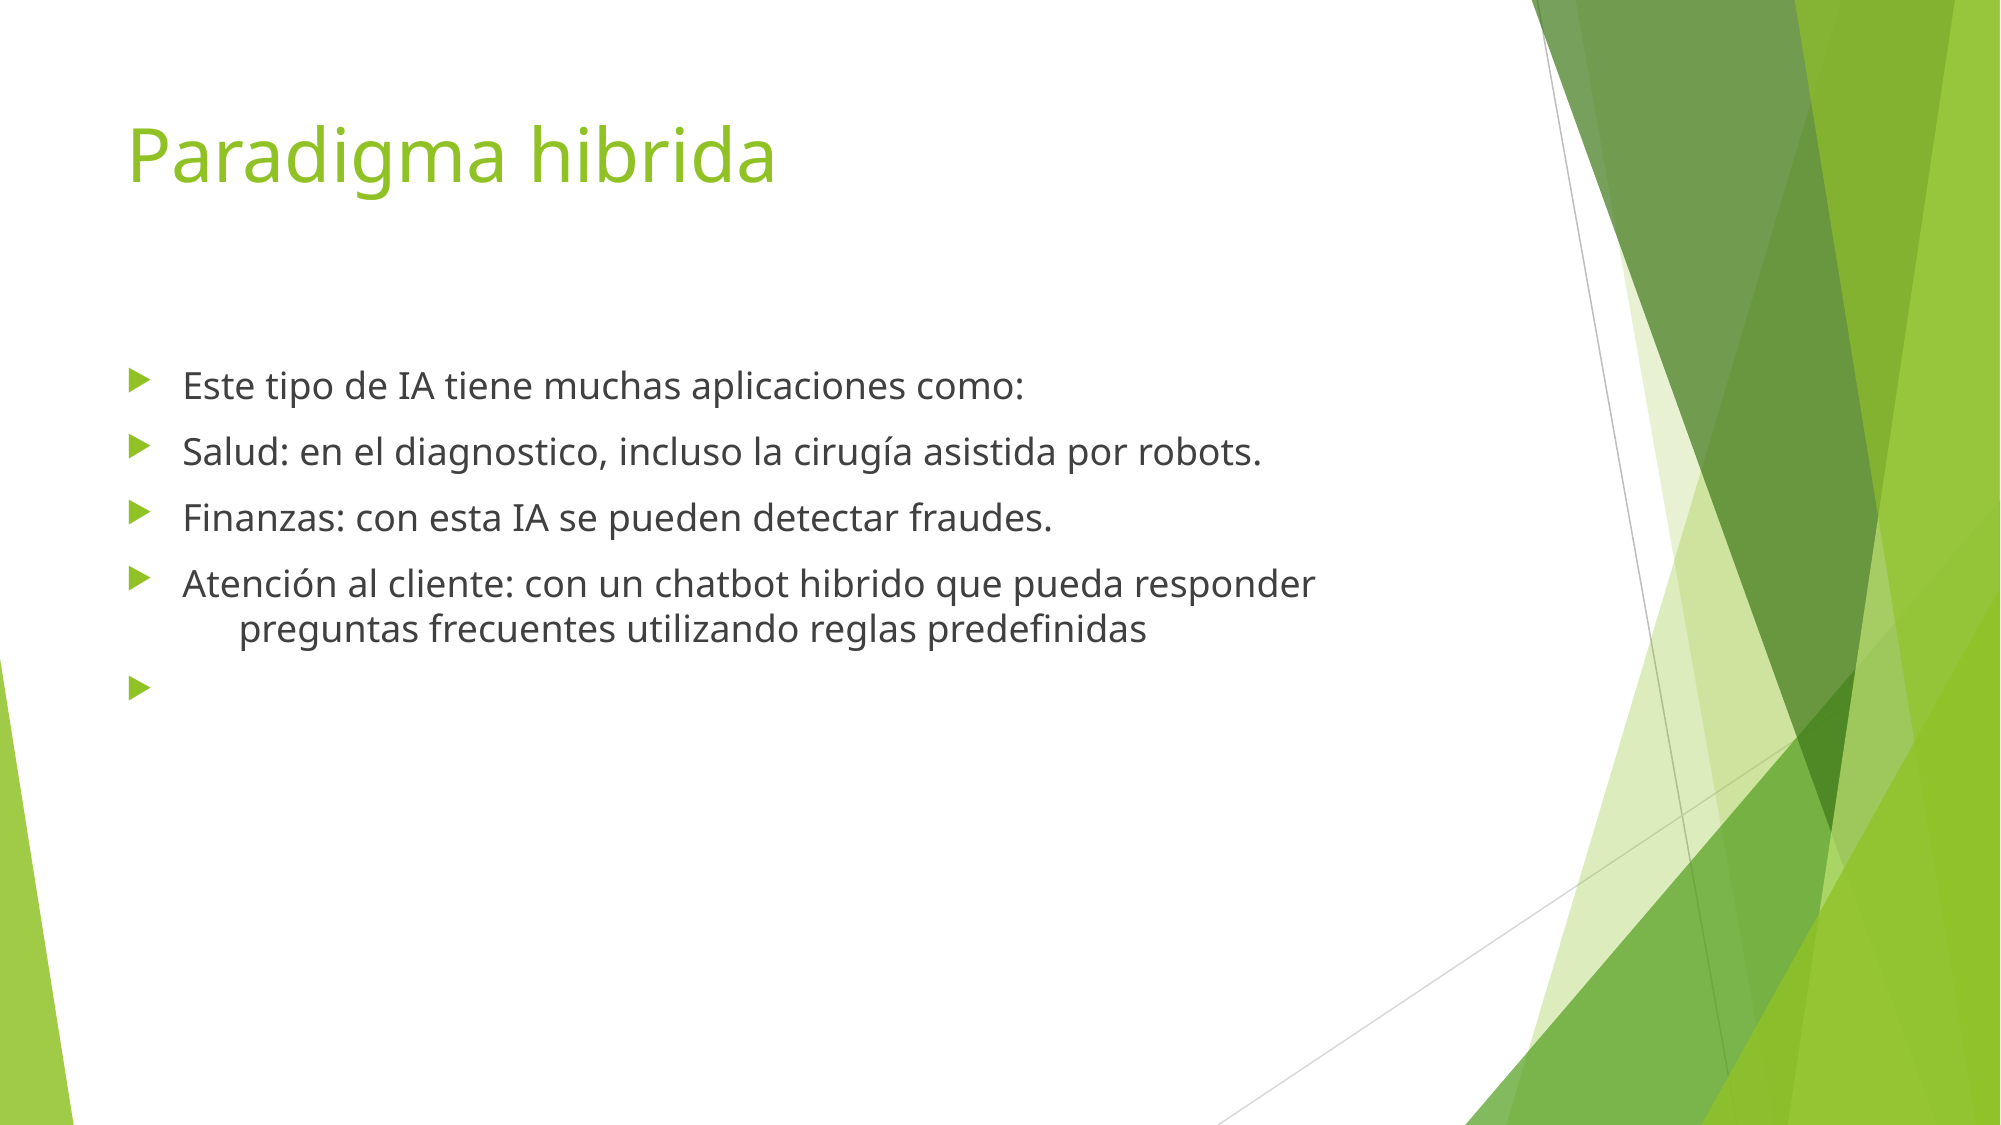

# Paradigma hibrida
Este tipo de IA tiene muchas aplicaciones como:
Salud: en el diagnostico, incluso la cirugía asistida por robots.
Finanzas: con esta IA se pueden detectar fraudes.
Atención al cliente: con un chatbot hibrido que pueda responder preguntas frecuentes utilizando reglas predefinidas